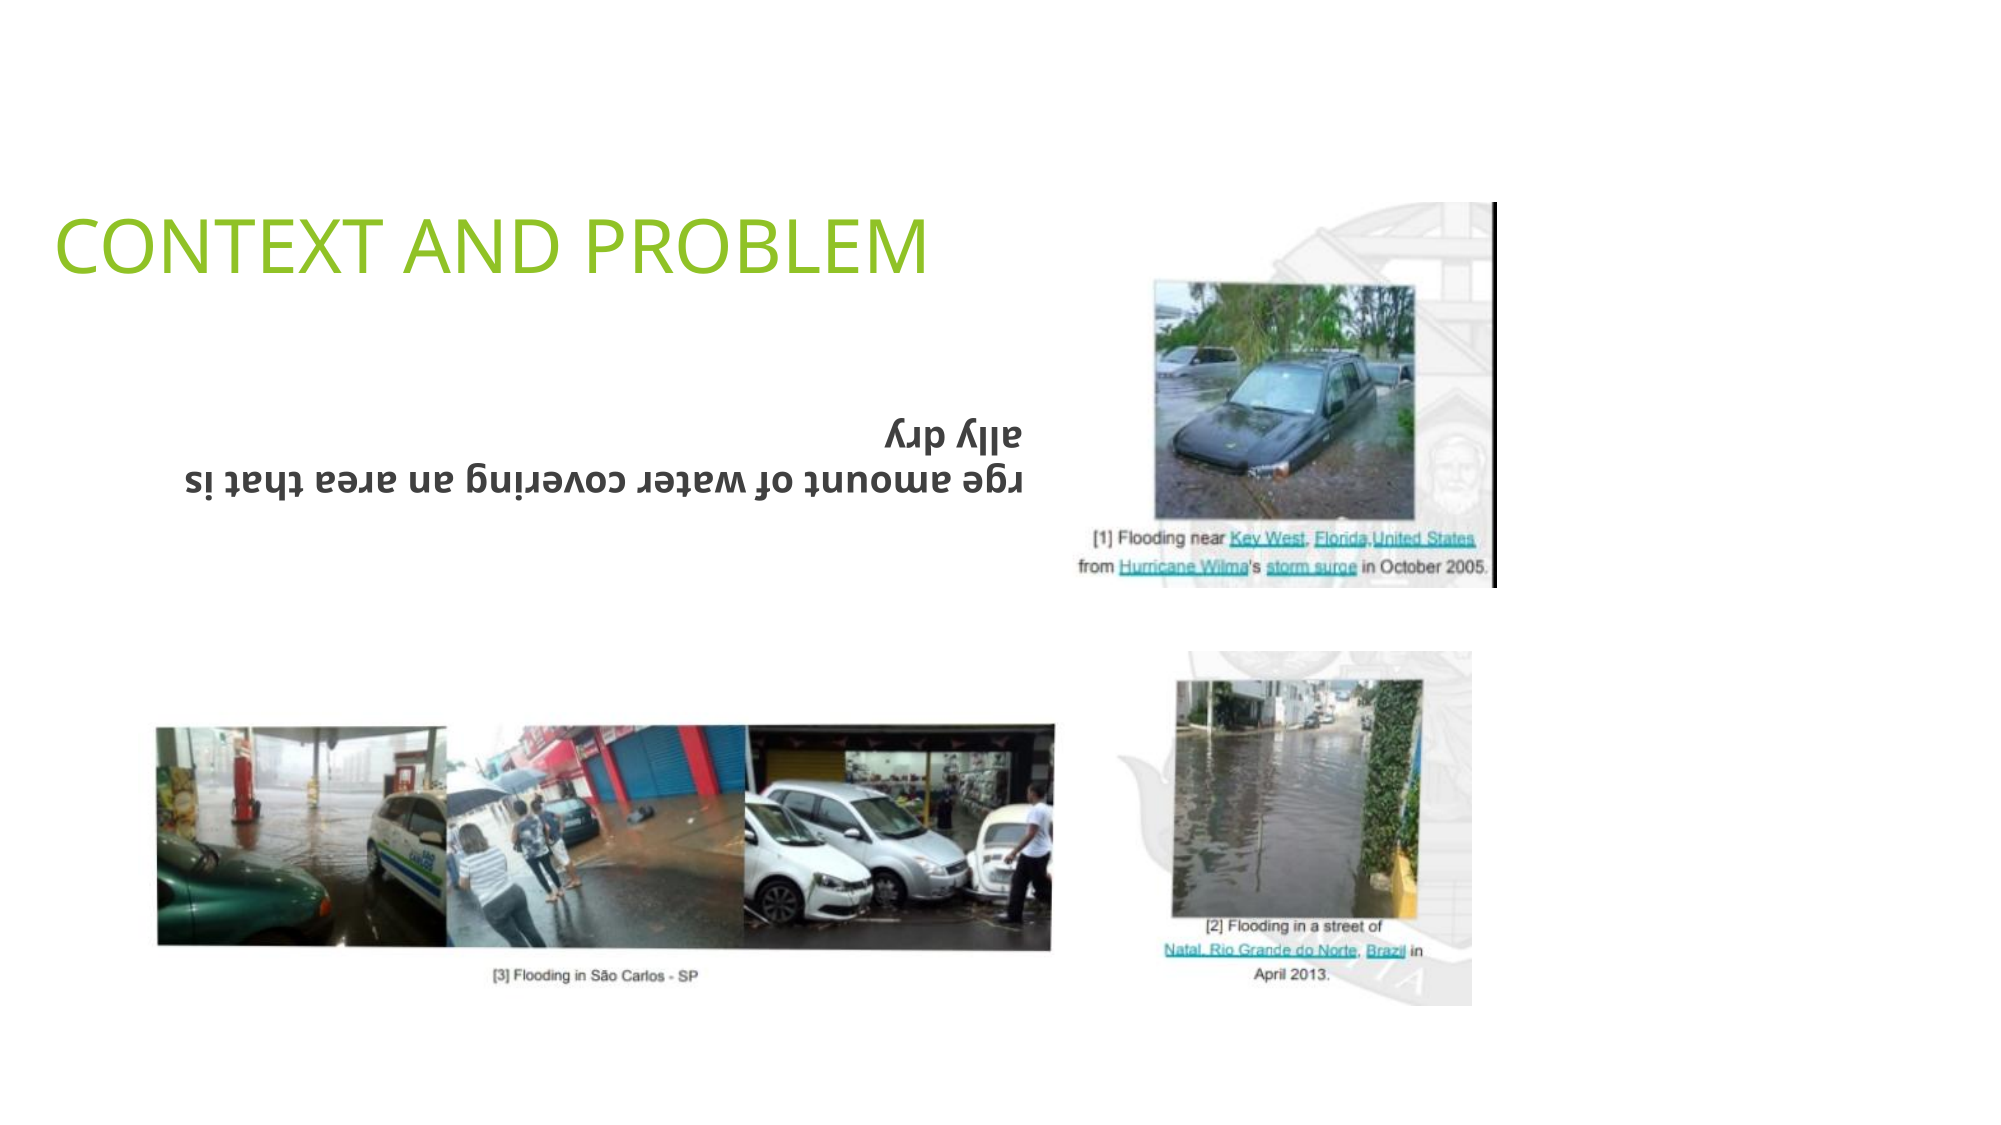

# CONTEXT AND PROBLEM
a large amount of water covering an area that is usually dry